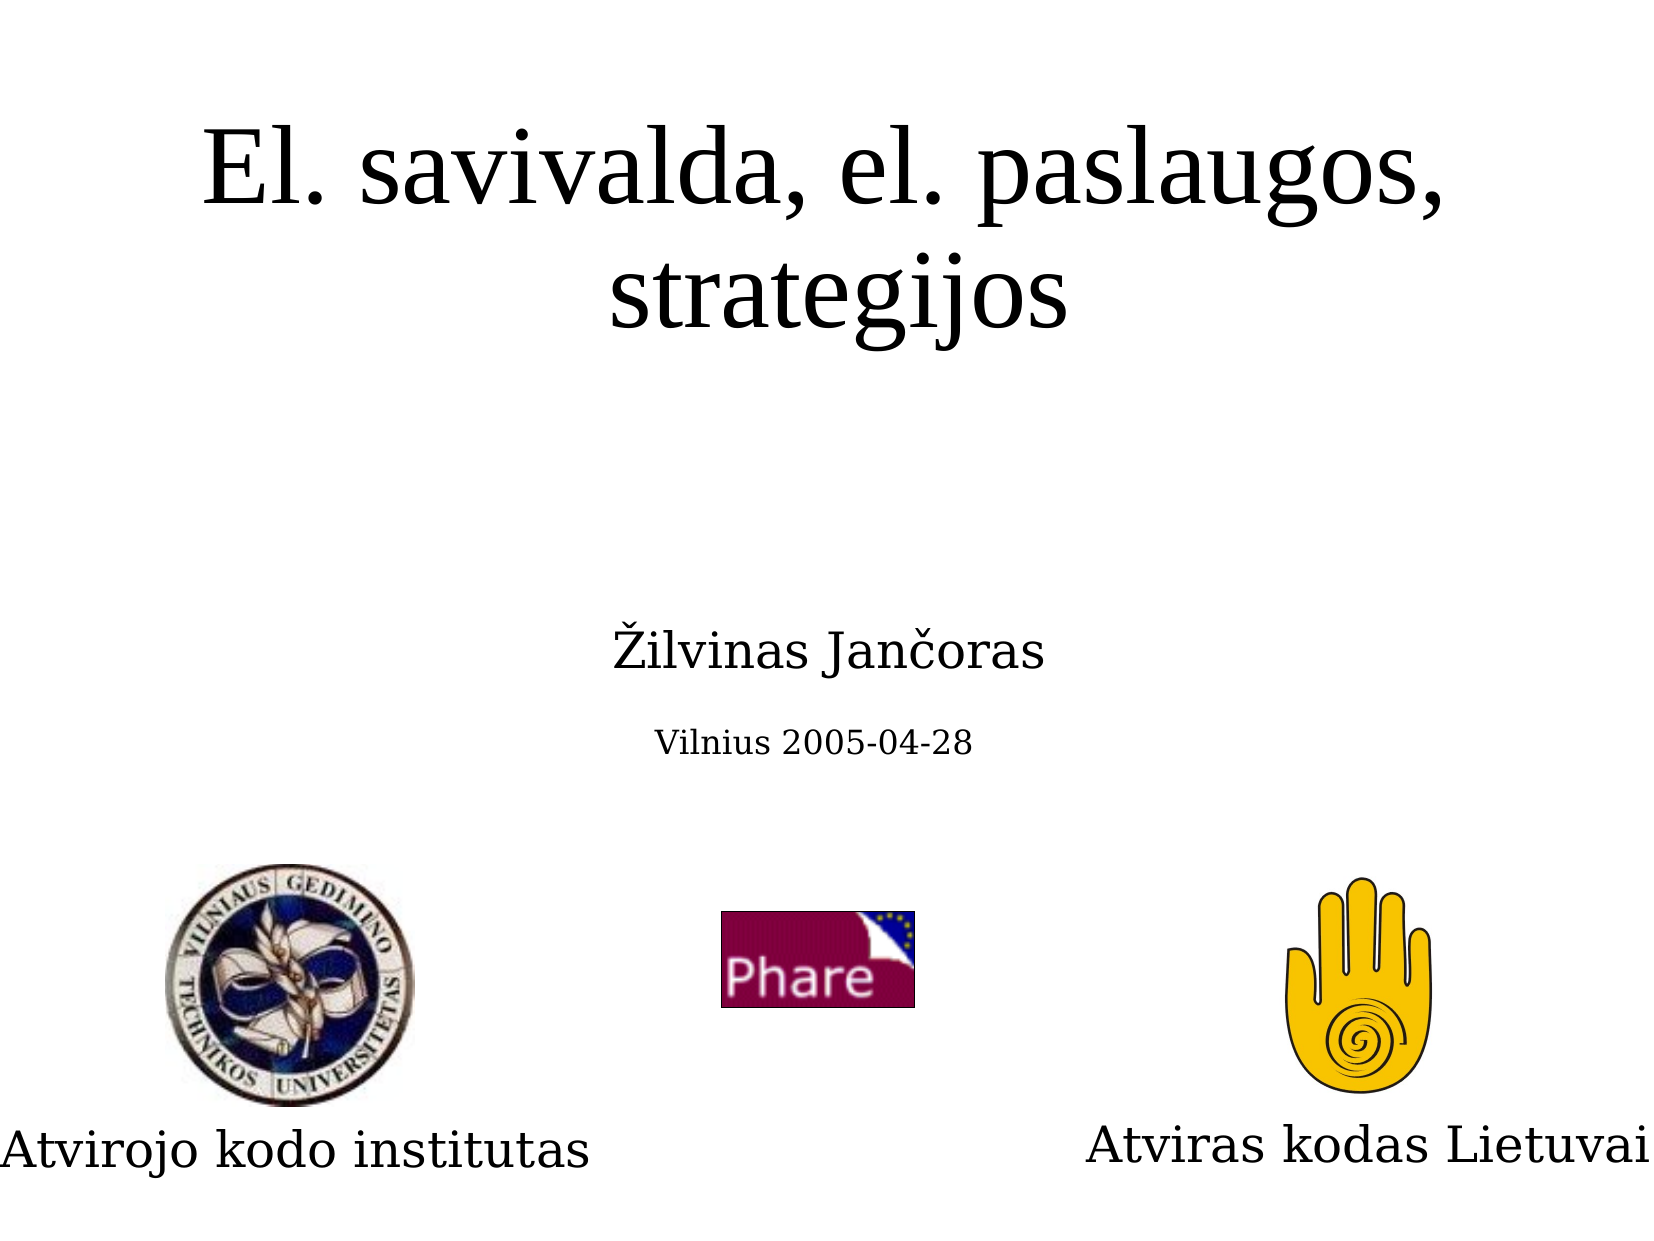

# El. savivalda, el. paslaugos, strategijos
Žilvinas Jančoras
Vilnius 2005-04-28
Atviras kodas Lietuvai
Atvirojo kodo institutas